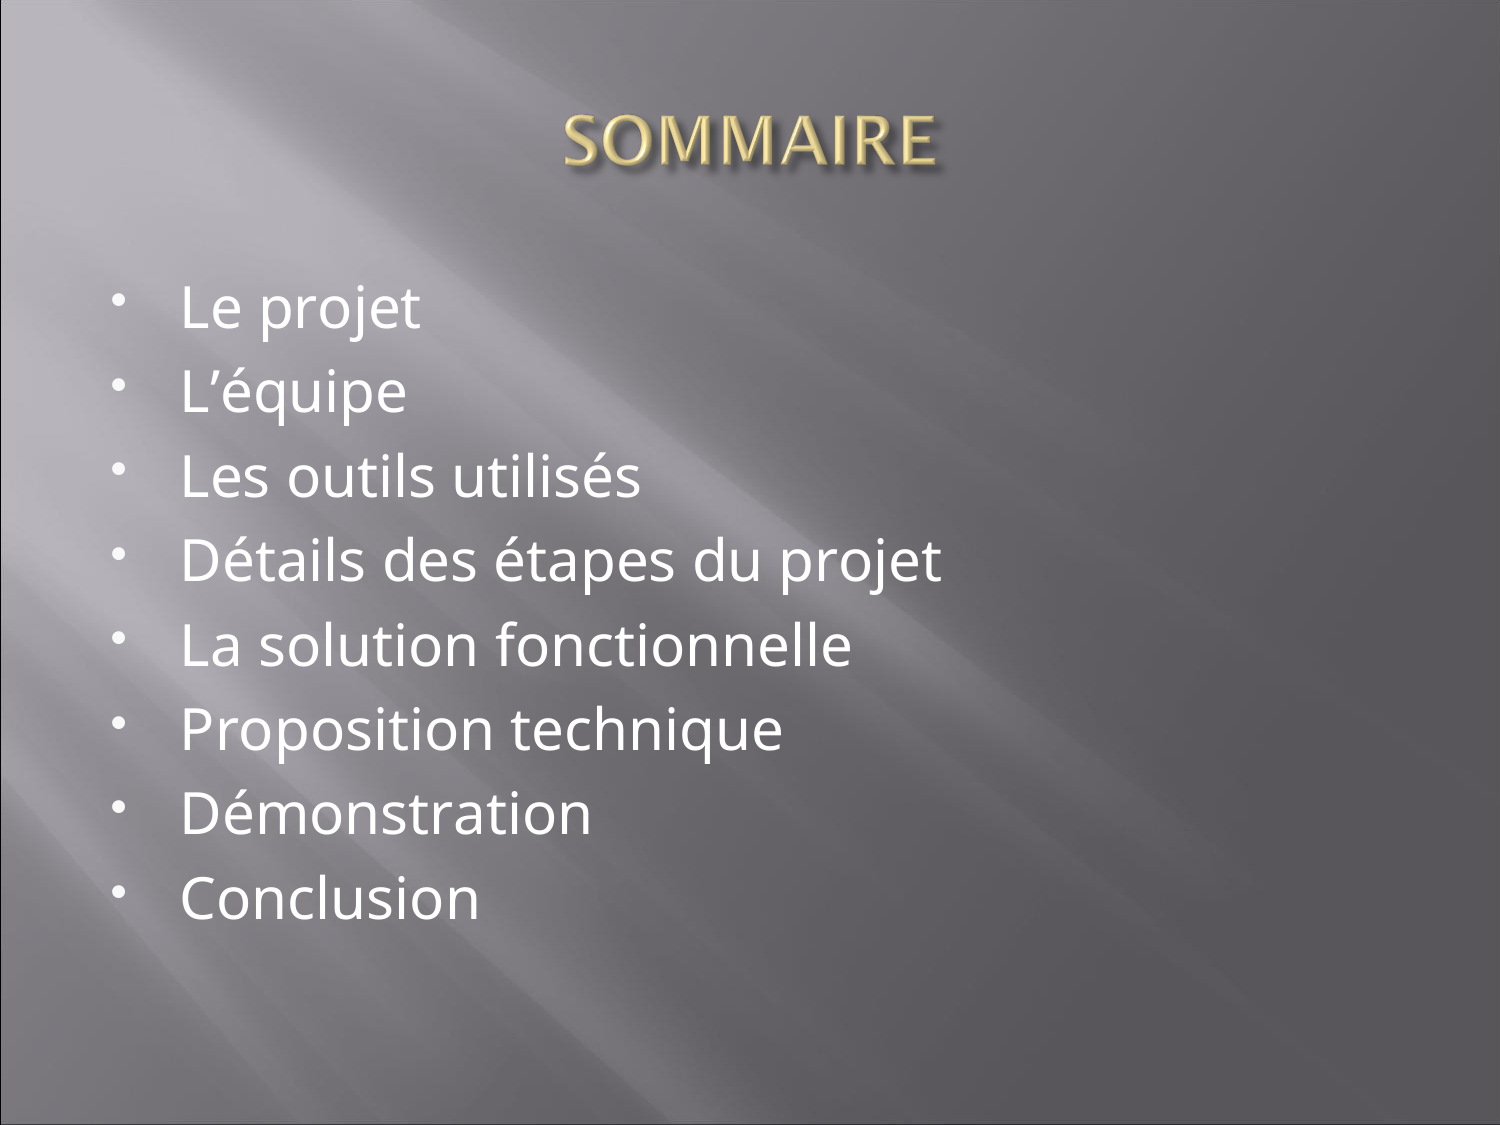

# Le projet
L’équipe
Les outils utilisés
Détails des étapes du projet
La solution fonctionnelle
Proposition technique
Démonstration
Conclusion